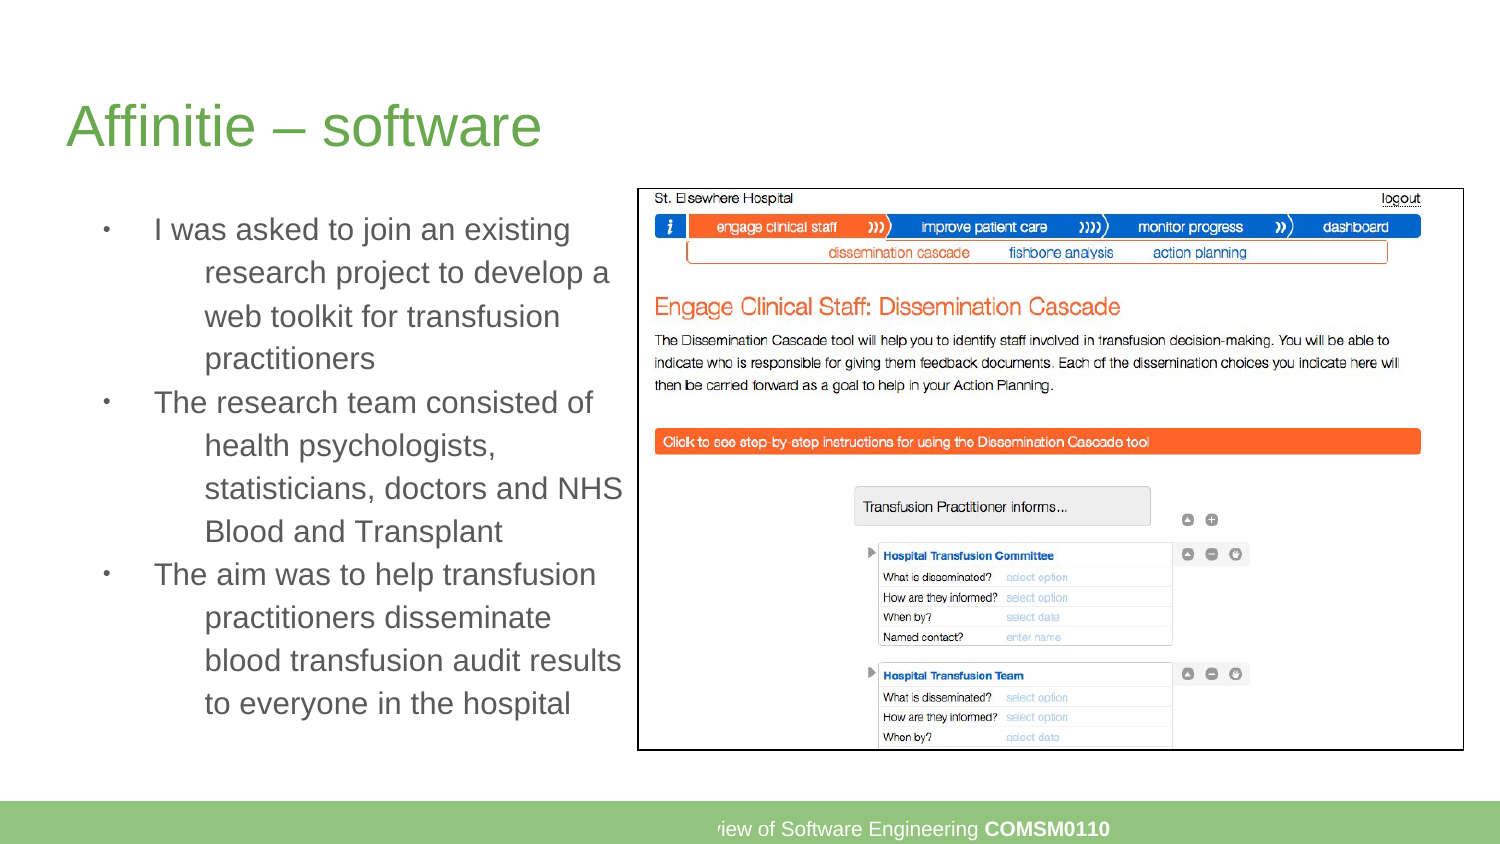

# Affinitie – software
I was asked to join an existing research project to develop a web toolkit for transfusion practitioners
The research team consisted of health psychologists, statisticians, doctors and NHS Blood and Transplant
The aim was to help transfusion practitioners disseminate blood transfusion audit results to everyone in the hospital